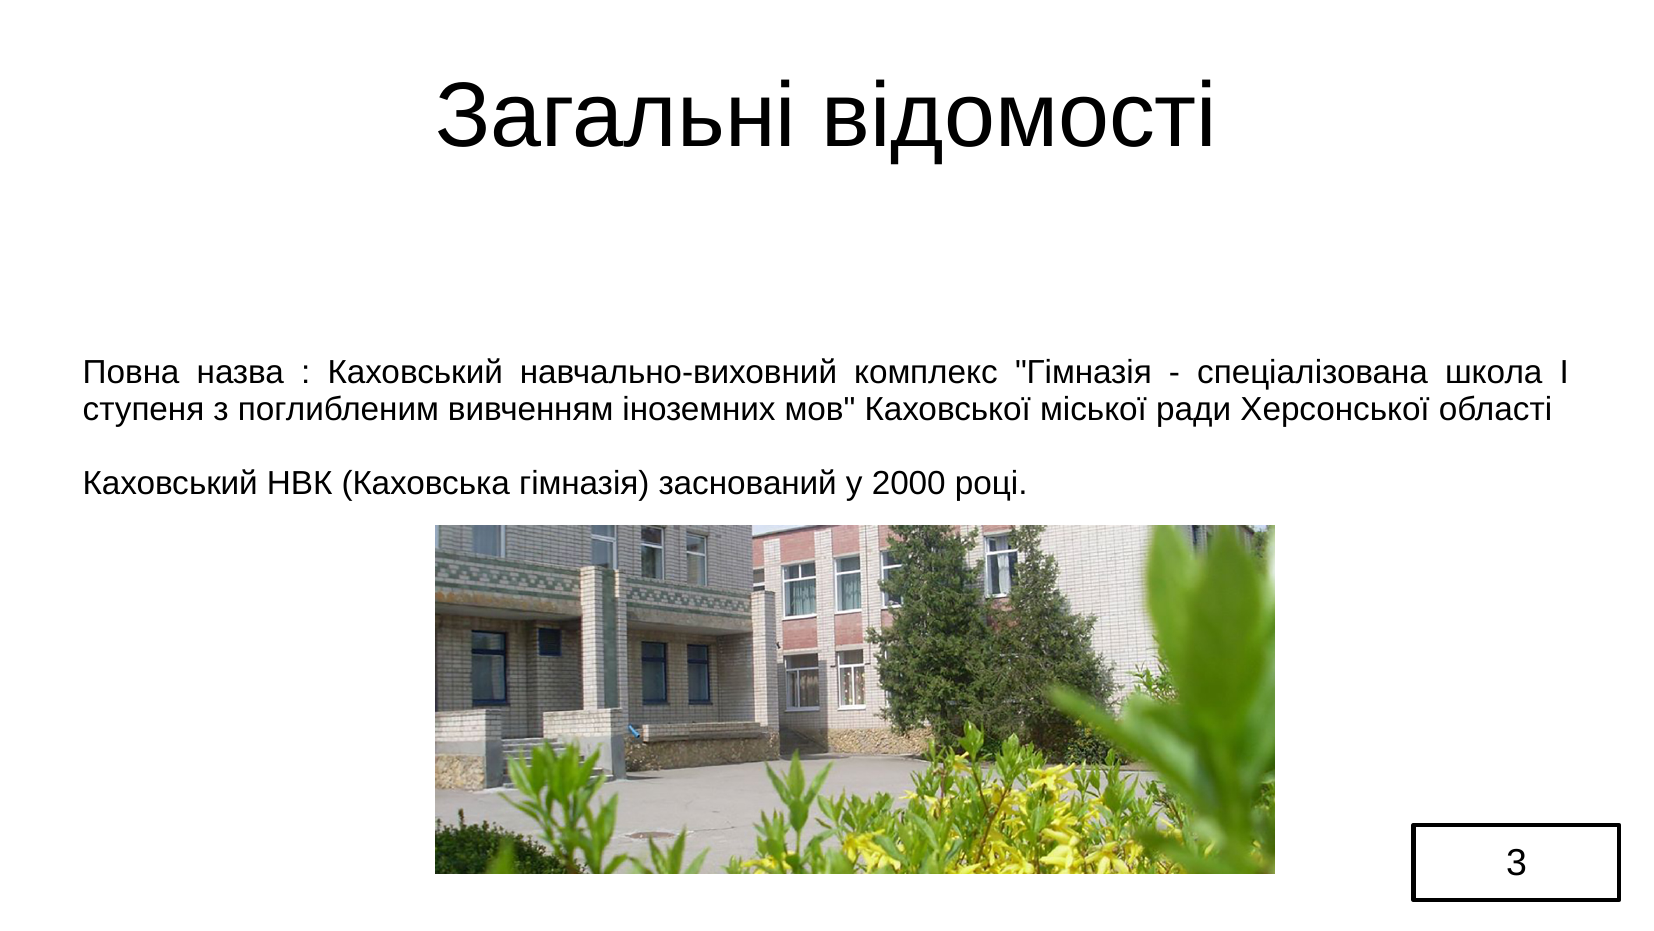

# Загальні відомості
Повна назва : Каховський навчально-виховний комплекс "Гімназія - спеціалізована школа І ступеня з поглибленим вивченням іноземних мов" Каховської міської ради Херсонської області
Каховський НВК (Каховська гімназія) заснований у 2000 році.